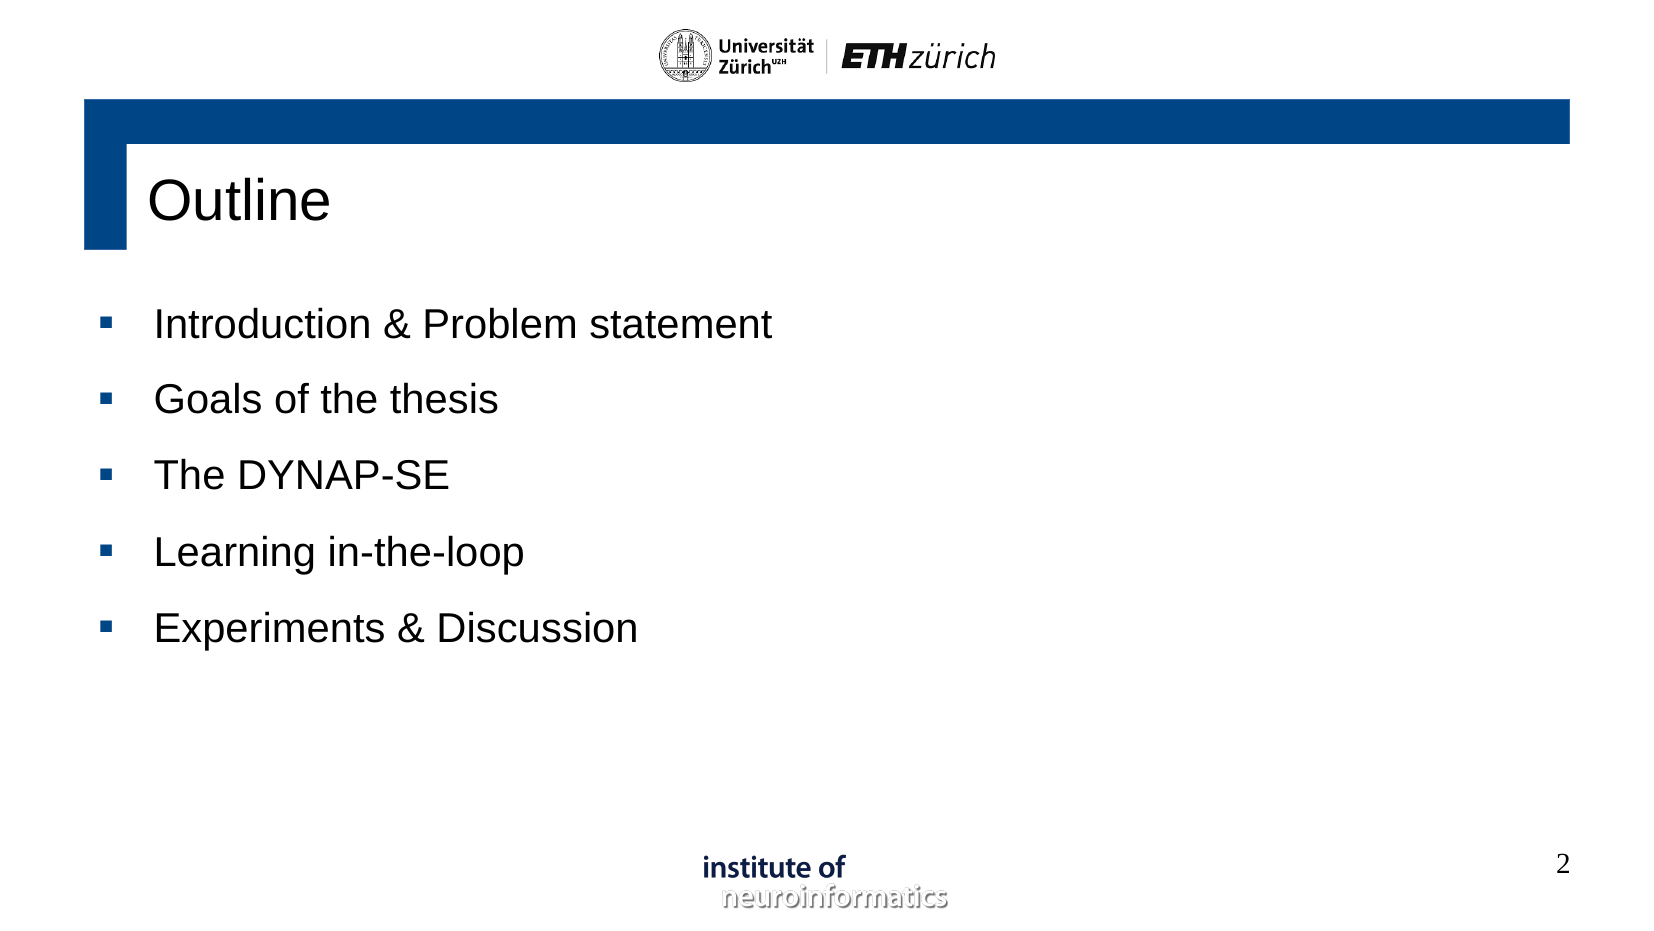

# Outline
Introduction & Problem statement
Goals of the thesis
The DYNAP-SE
Learning in-the-loop
Experiments & Discussion
2